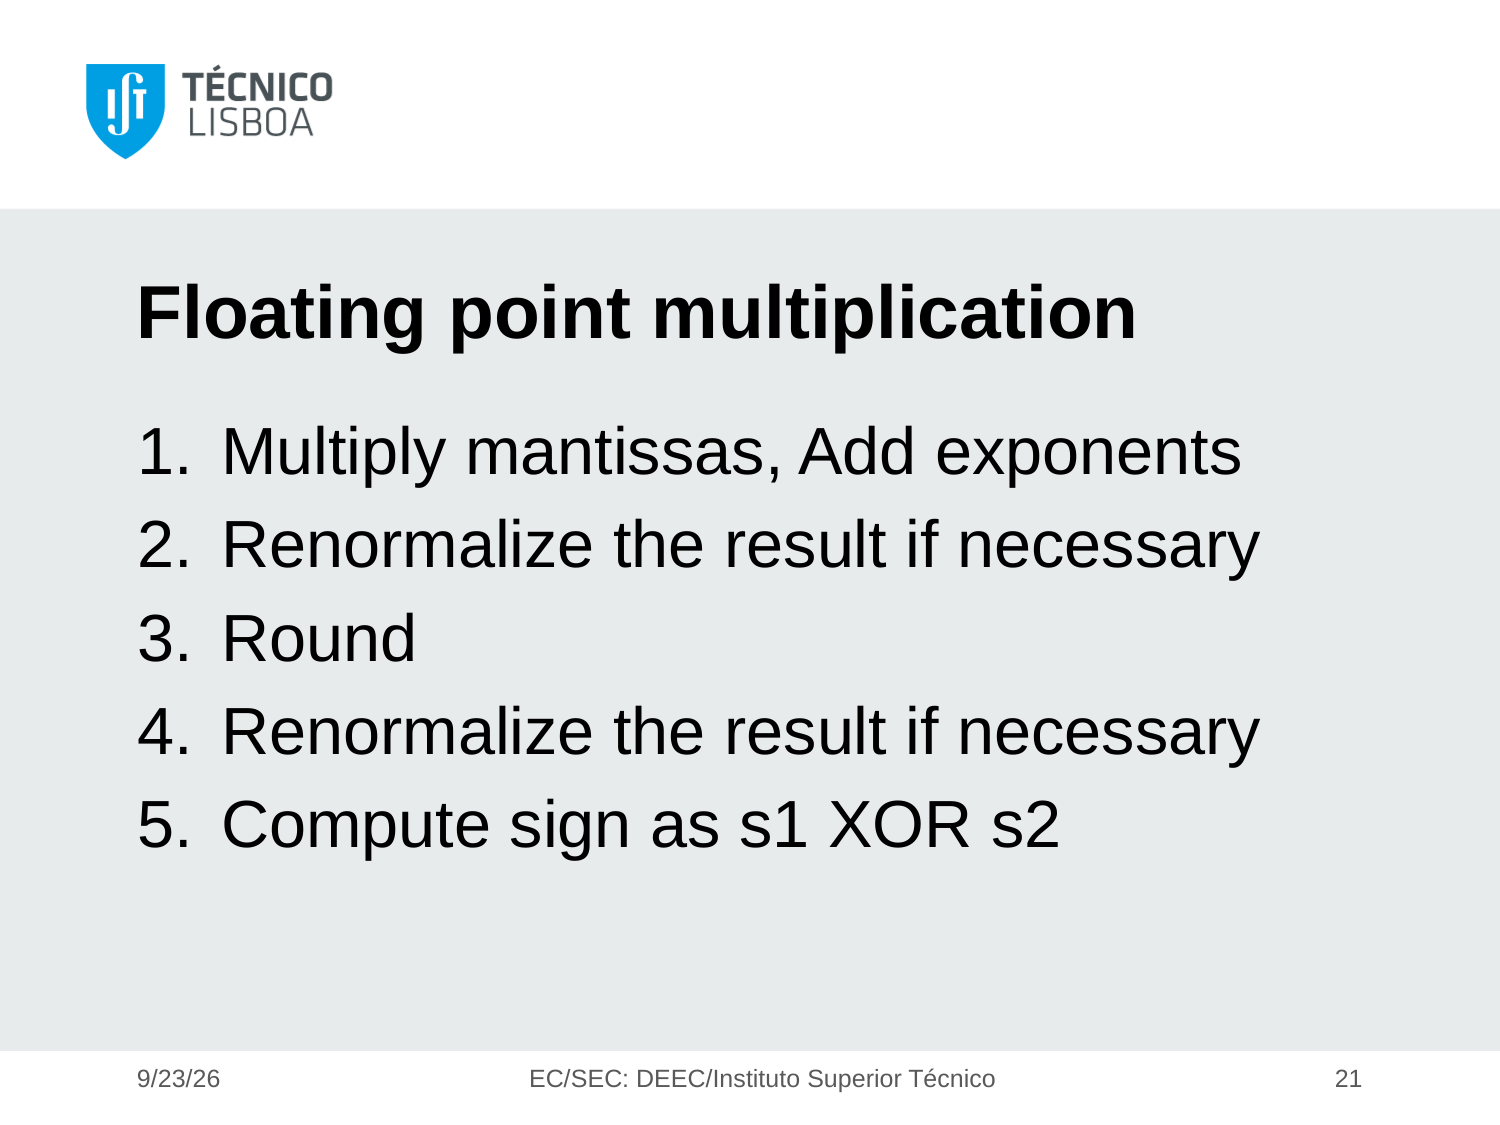

# Floating point multiplication
Multiply mantissas, Add exponents
Renormalize the result if necessary
Round
Renormalize the result if necessary
Compute sign as s1 XOR s2
EC/SEC: DEEC/Instituto Superior Técnico